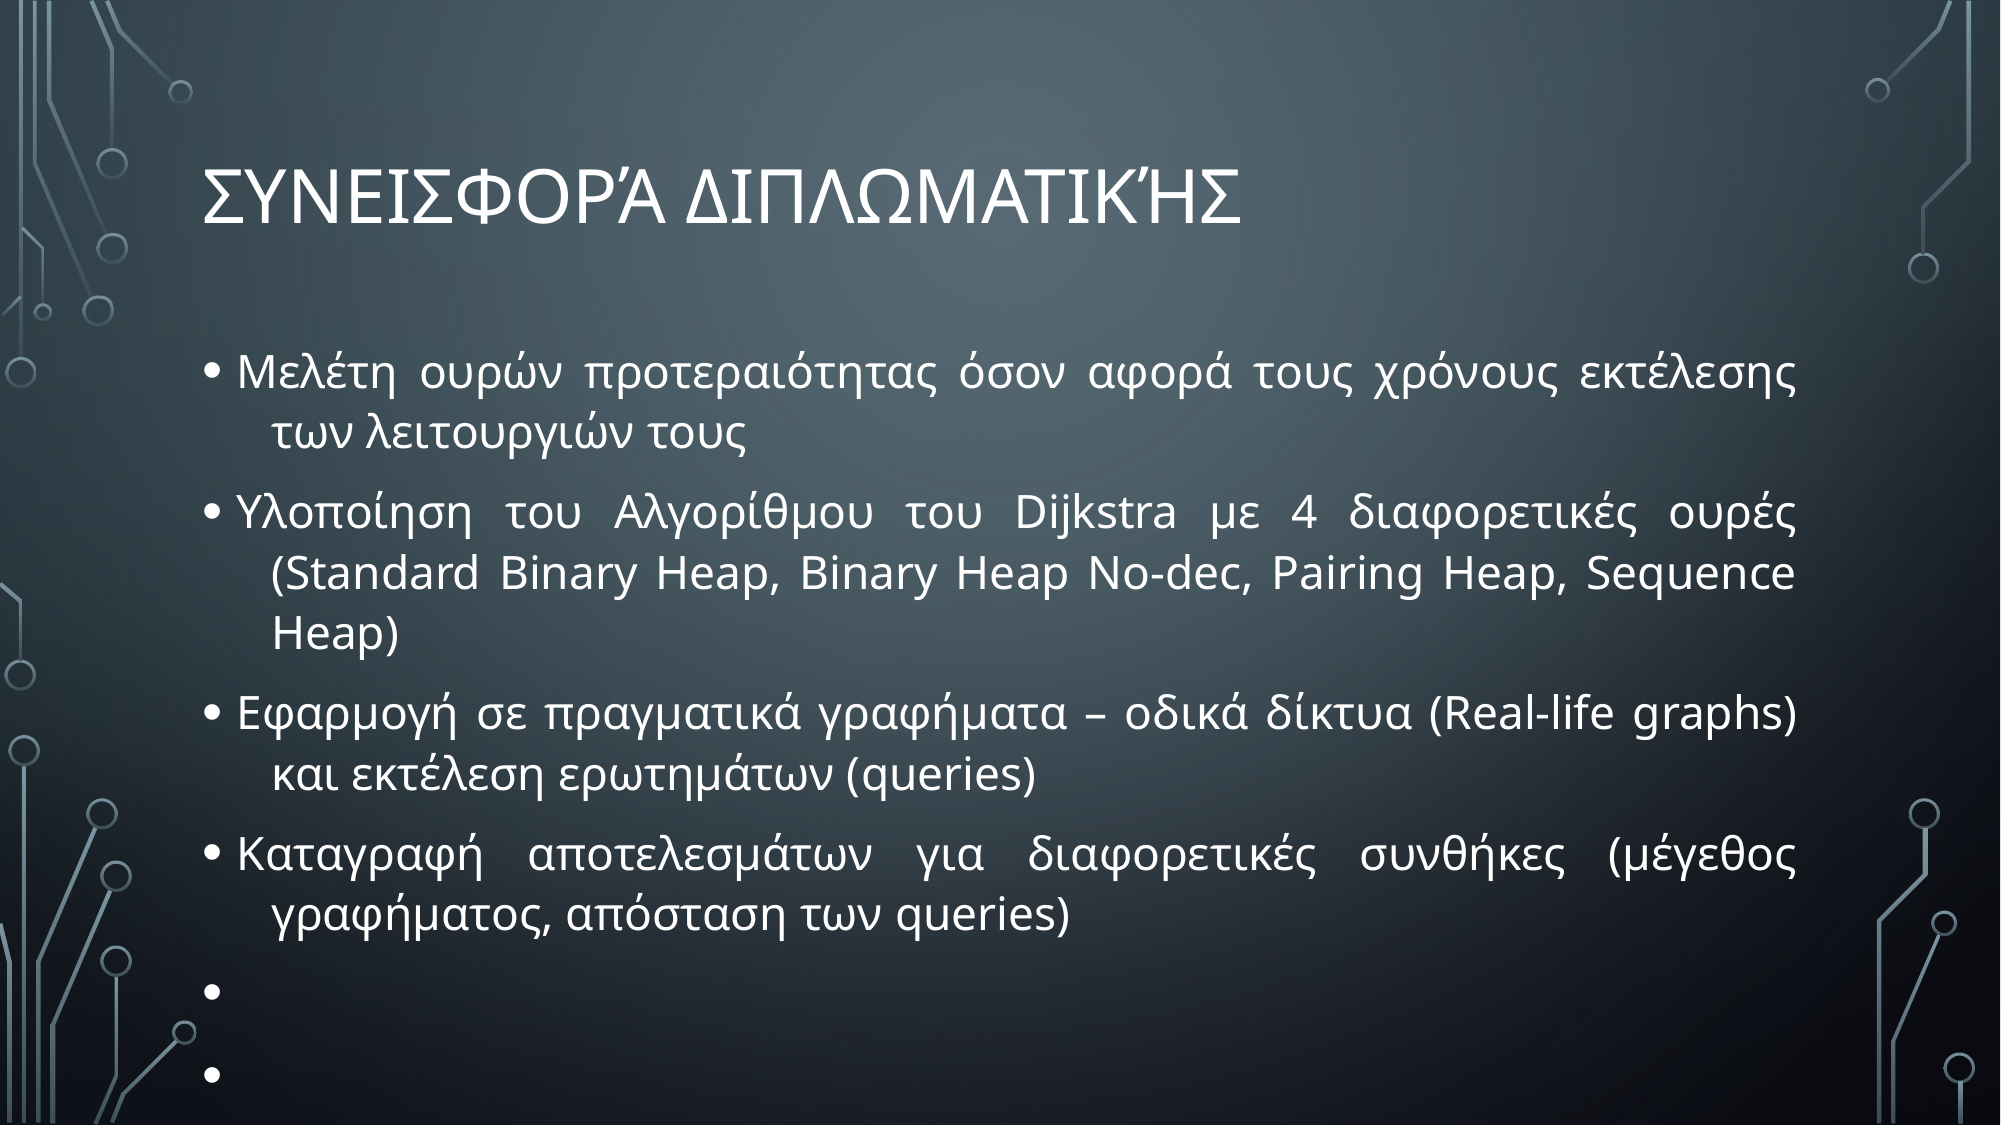

# ΣΥΝΕΙΣΦΟΡΆ ΔΙΠΛΩΜΑΤΙΚΉΣ
Μελέτη ουρών προτεραιότητας όσον αφορά τους χρόνους εκτέλεσης των λειτουργιών τους
Υλοποίηση του Αλγορίθμου του Dijkstra με 4 διαφορετικές ουρές (Standard Binary Heap, Binary Heap No-dec, Pairing Heap, Sequence Heap)
Εφαρμογή σε πραγματικά γραφήματα – οδικά δίκτυα (Real-life graphs) και εκτέλεση ερωτημάτων (queries)
Καταγραφή αποτελεσμάτων για διαφορετικές συνθήκες (μέγεθος γραφήματος, απόσταση των queries)